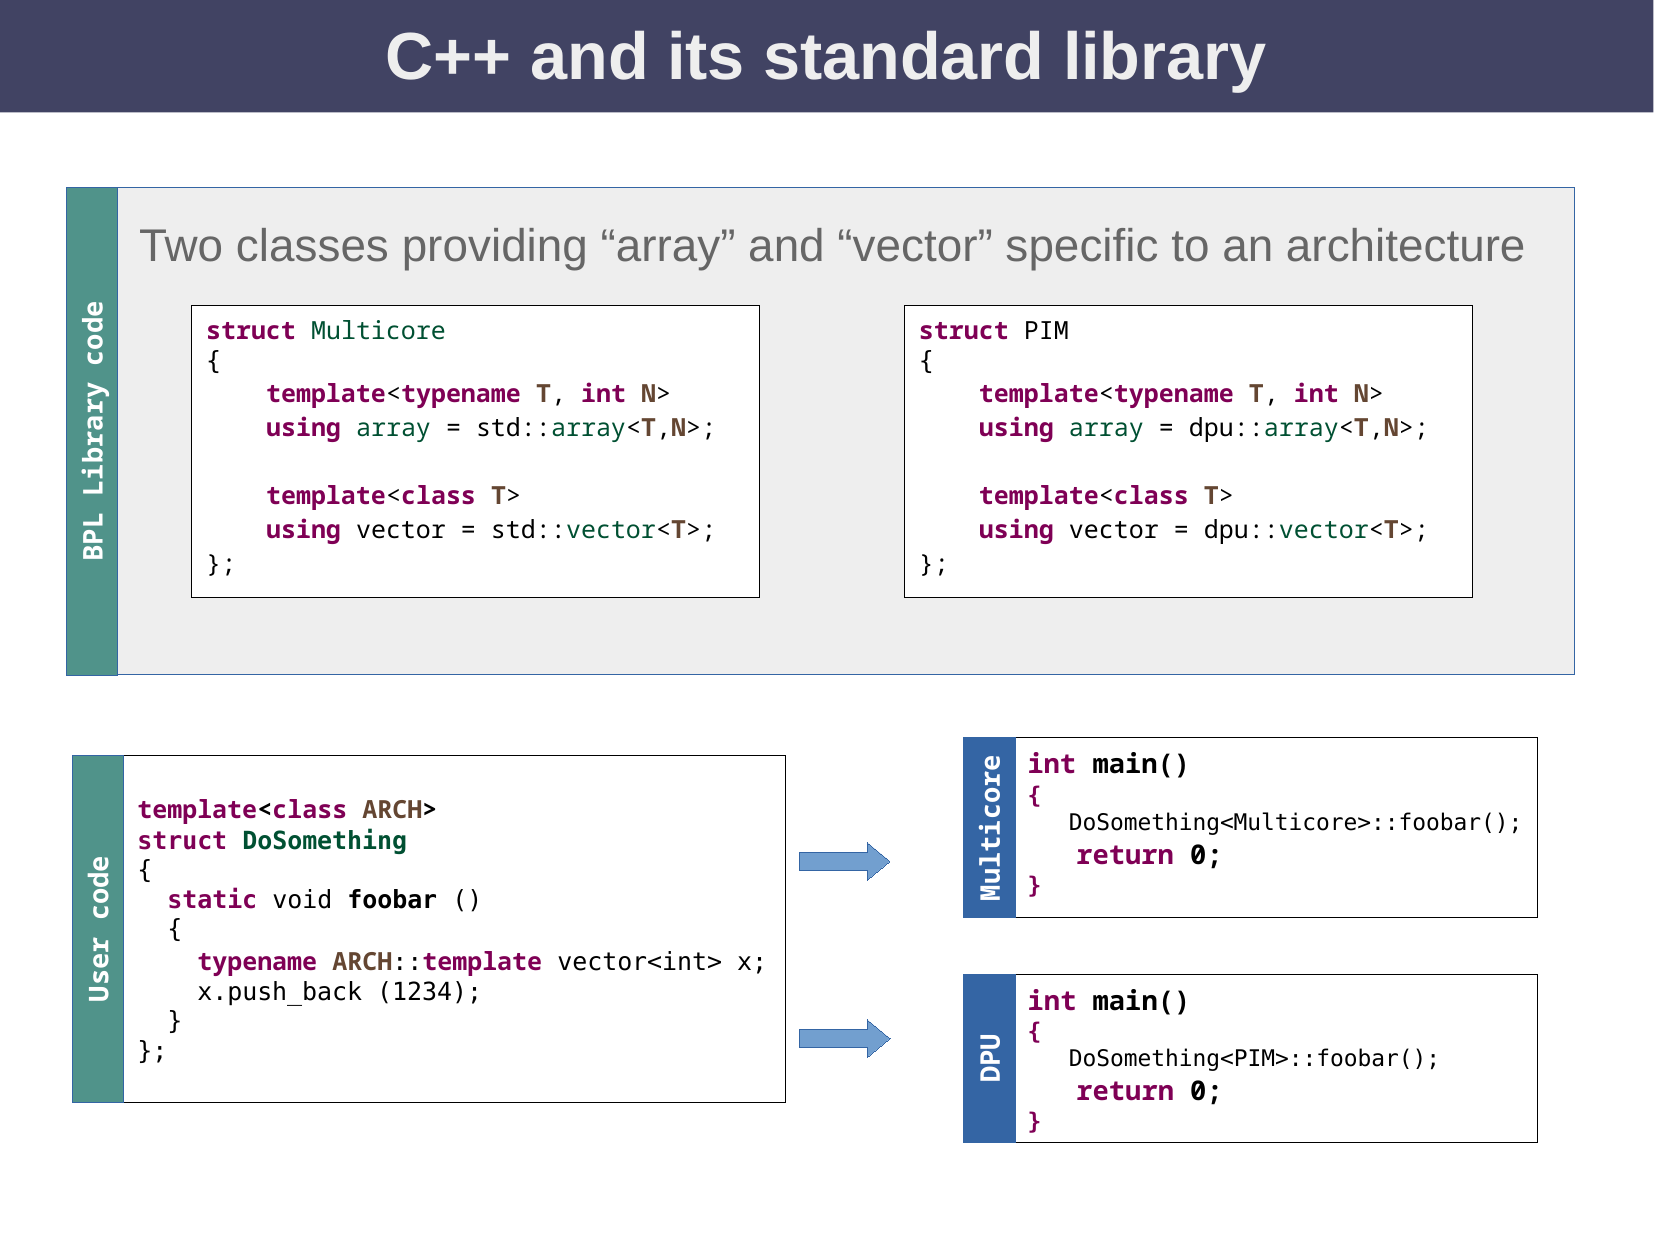

C++ and its standard library
Two classes providing “array” and “vector” specific to an architecture
struct Multicore
{
 template<typename T, int N>
 using array = std::array<T,N>;
 template<class T>
 using vector = std::vector<T>;
};
struct PIM
{
 template<typename T, int N>
 using array = dpu::array<T,N>;
 template<class T>
 using vector = dpu::vector<T>;
};
BPL Library code
int main()
{
 DoSomething<Multicore>::foobar();
 return 0;
}
template<class ARCH>
struct DoSomething
{
 static void foobar ()
 {
 typename ARCH::template vector<int> x;
 x.push_back (1234);
 }
};
Multicore
User code
int main()
{
 DoSomething<PIM>::foobar();
 return 0;
}
DPU